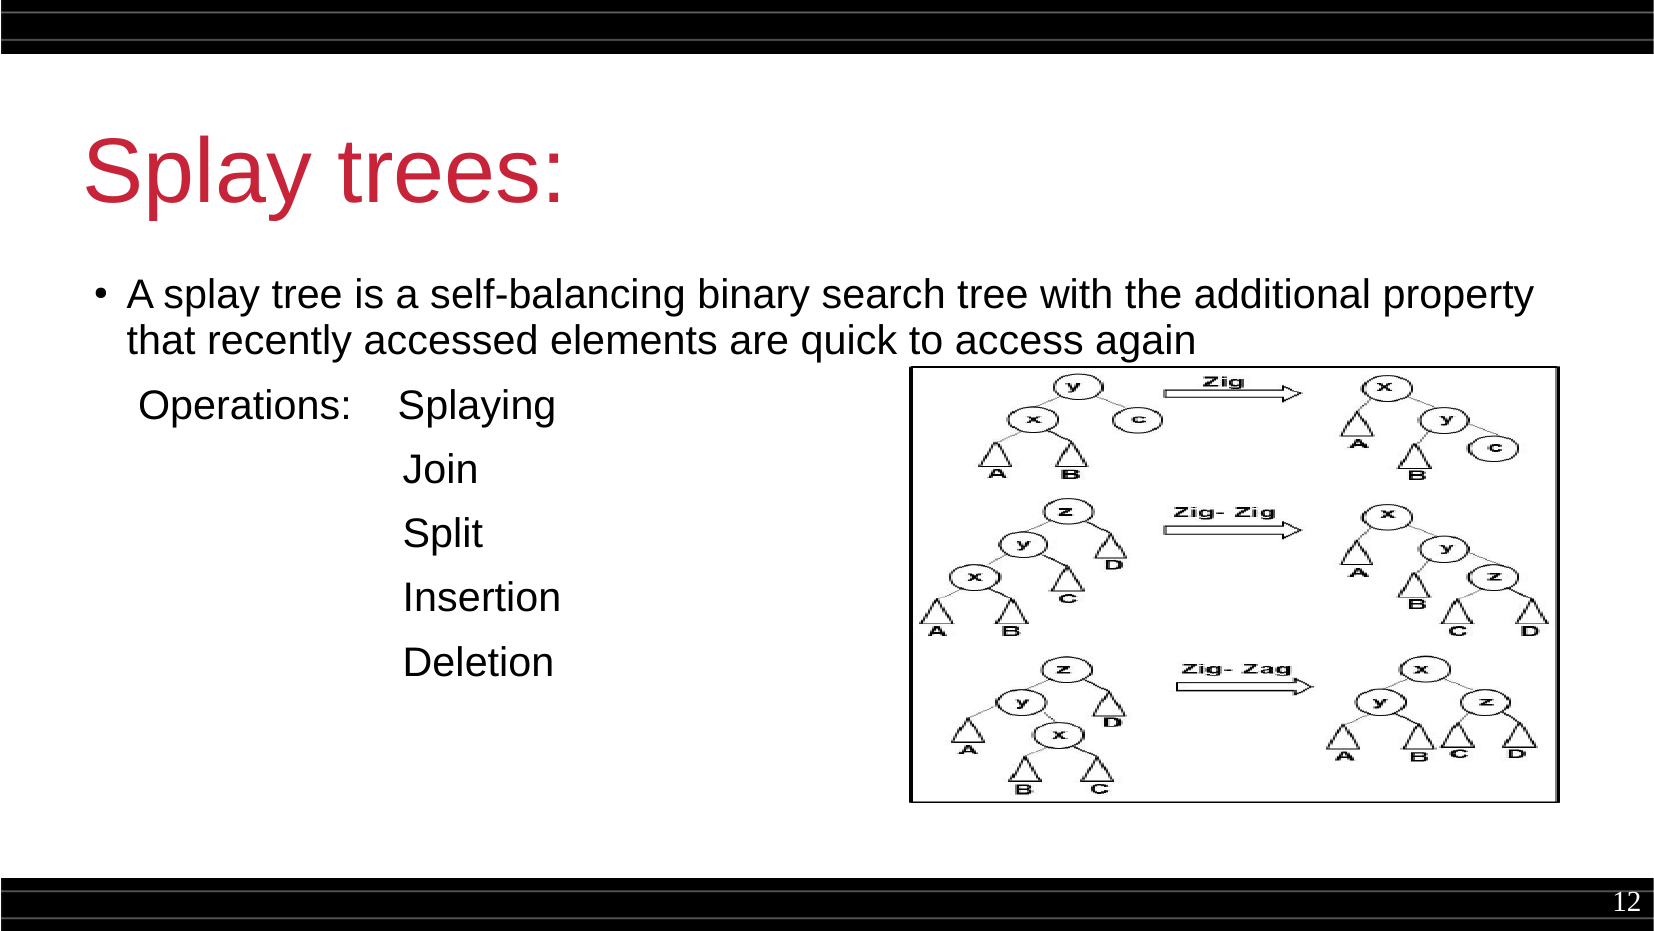

# Splay trees:
A splay tree is a self-balancing binary search tree with the additional property that recently accessed elements are quick to access again
 Operations: Splaying
 Join
 Split
 Insertion
 Deletion